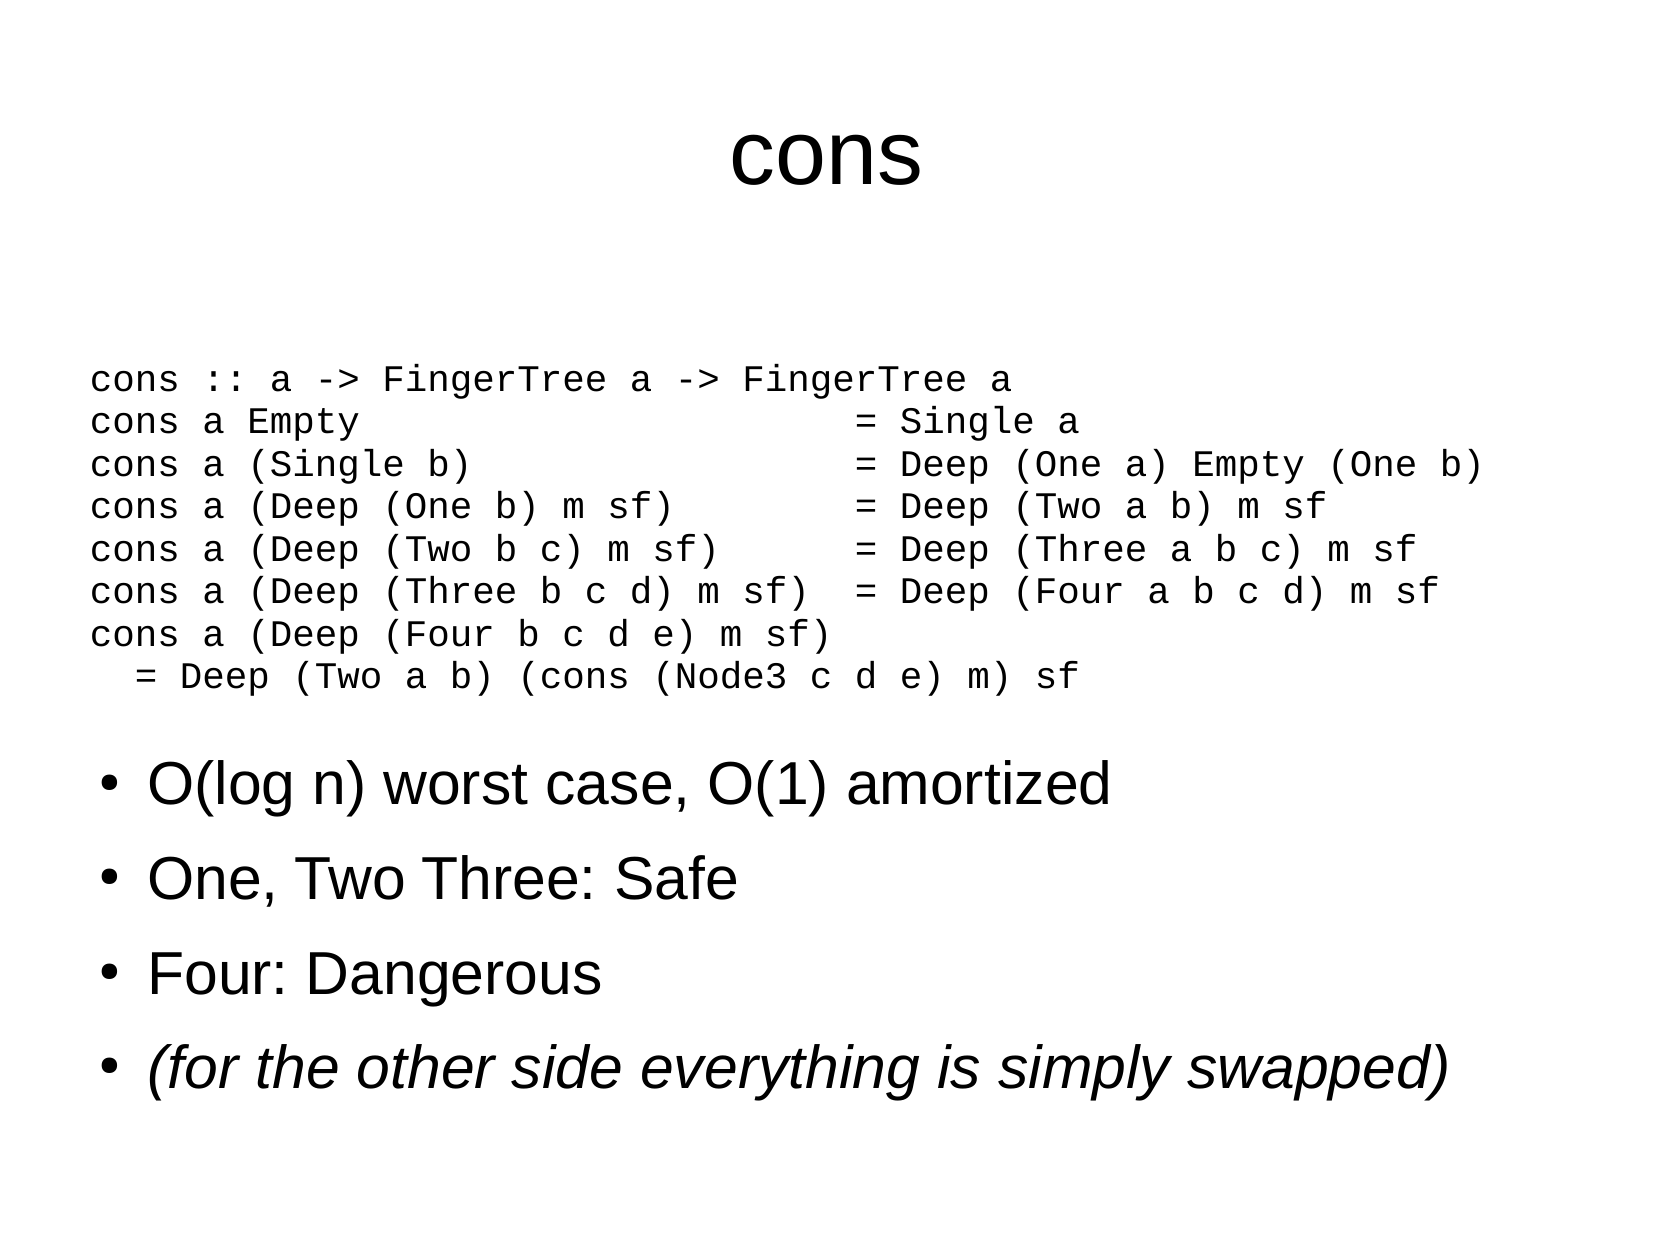

# cons
cons :: a -> FingerTree a -> FingerTree a
cons a Empty = Single a
cons a (Single b) = Deep (One a) Empty (One b)
cons a (Deep (One b) m sf) = Deep (Two a b) m sf
cons a (Deep (Two b c) m sf) = Deep (Three a b c) m sf
cons a (Deep (Three b c d) m sf) = Deep (Four a b c d) m sf
cons a (Deep (Four b c d e) m sf)
 = Deep (Two a b) (cons (Node3 c d e) m) sf
O(log n) worst case, O(1) amortized
One, Two Three: Safe
Four: Dangerous
(for the other side everything is simply swapped)